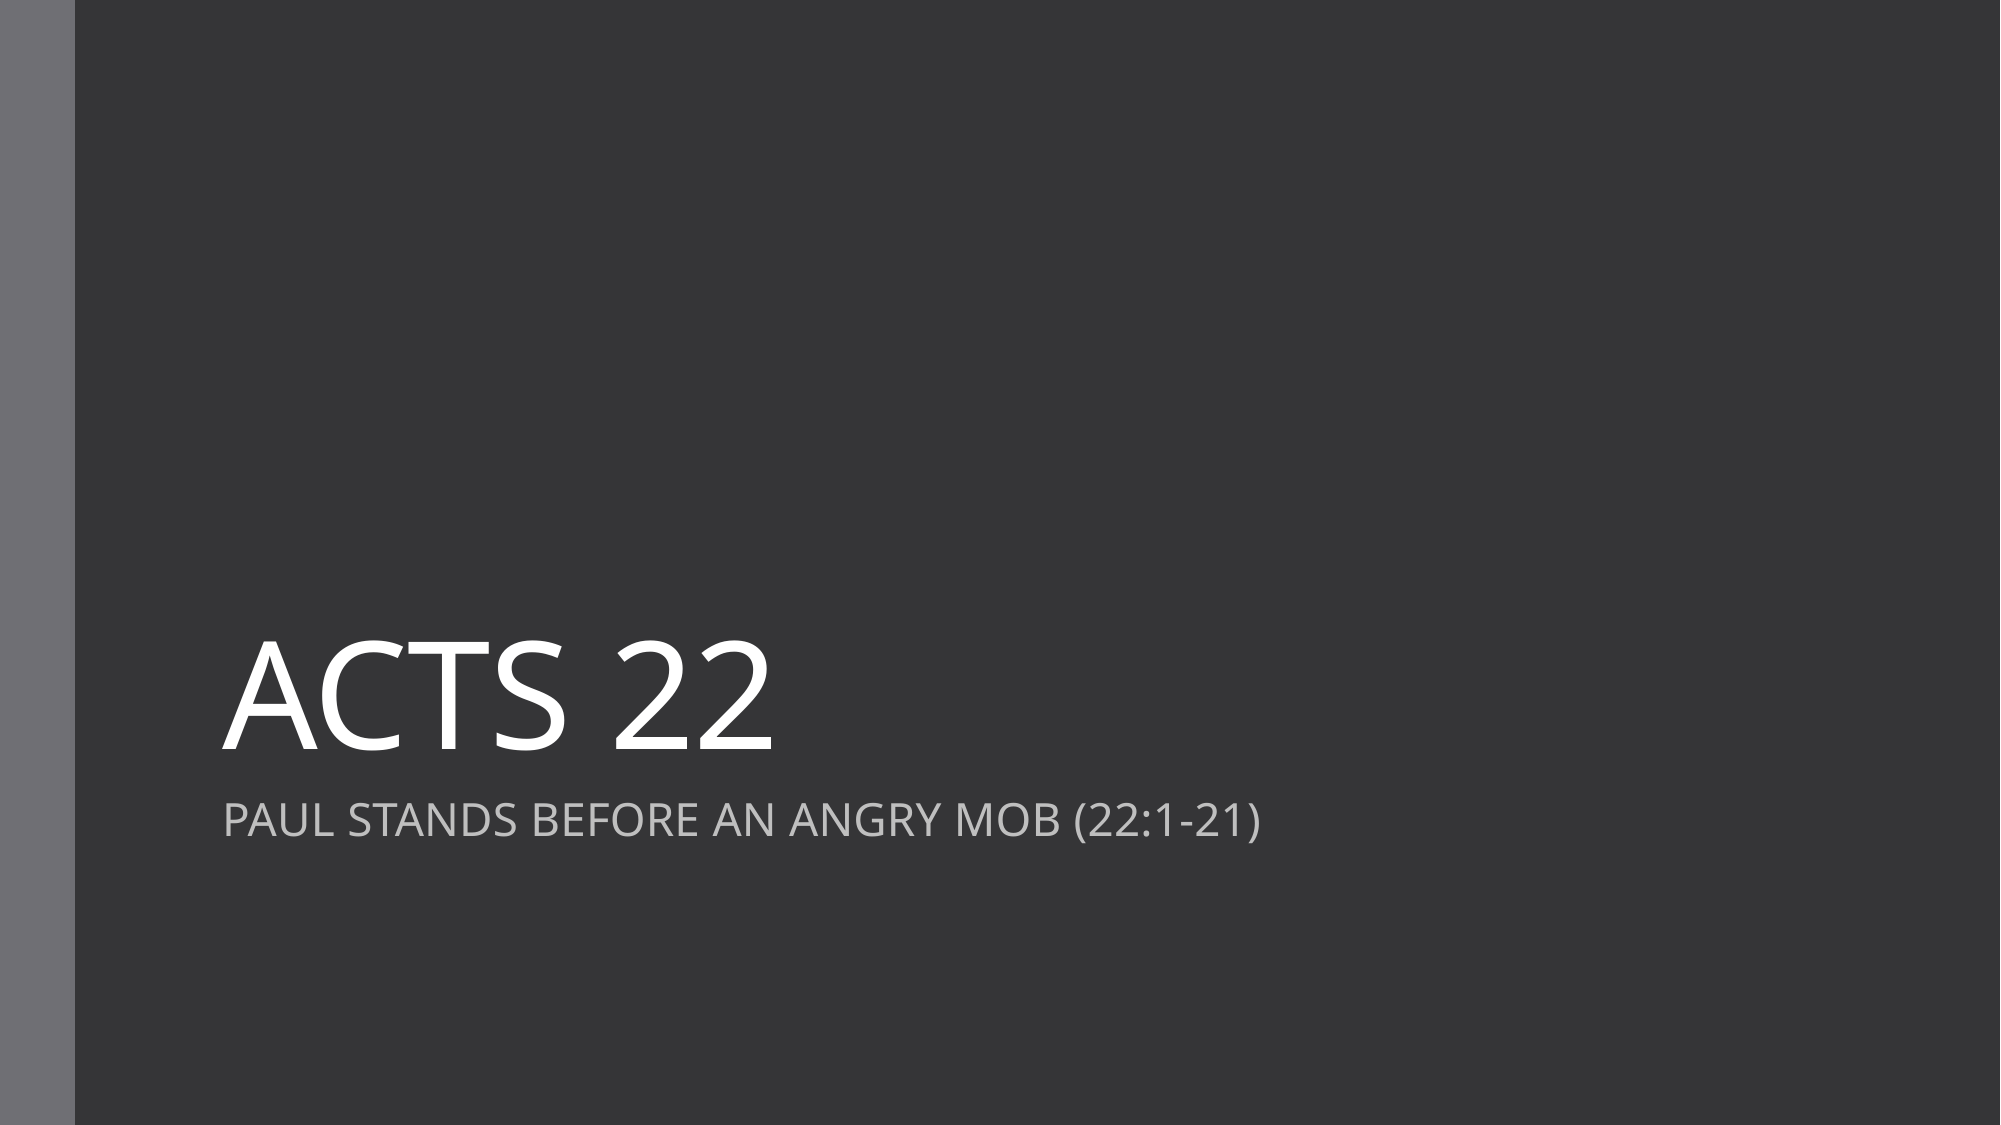

# ACTS 22
PAUL STANDS BEFORE AN ANGRY MOB (22:1-21)